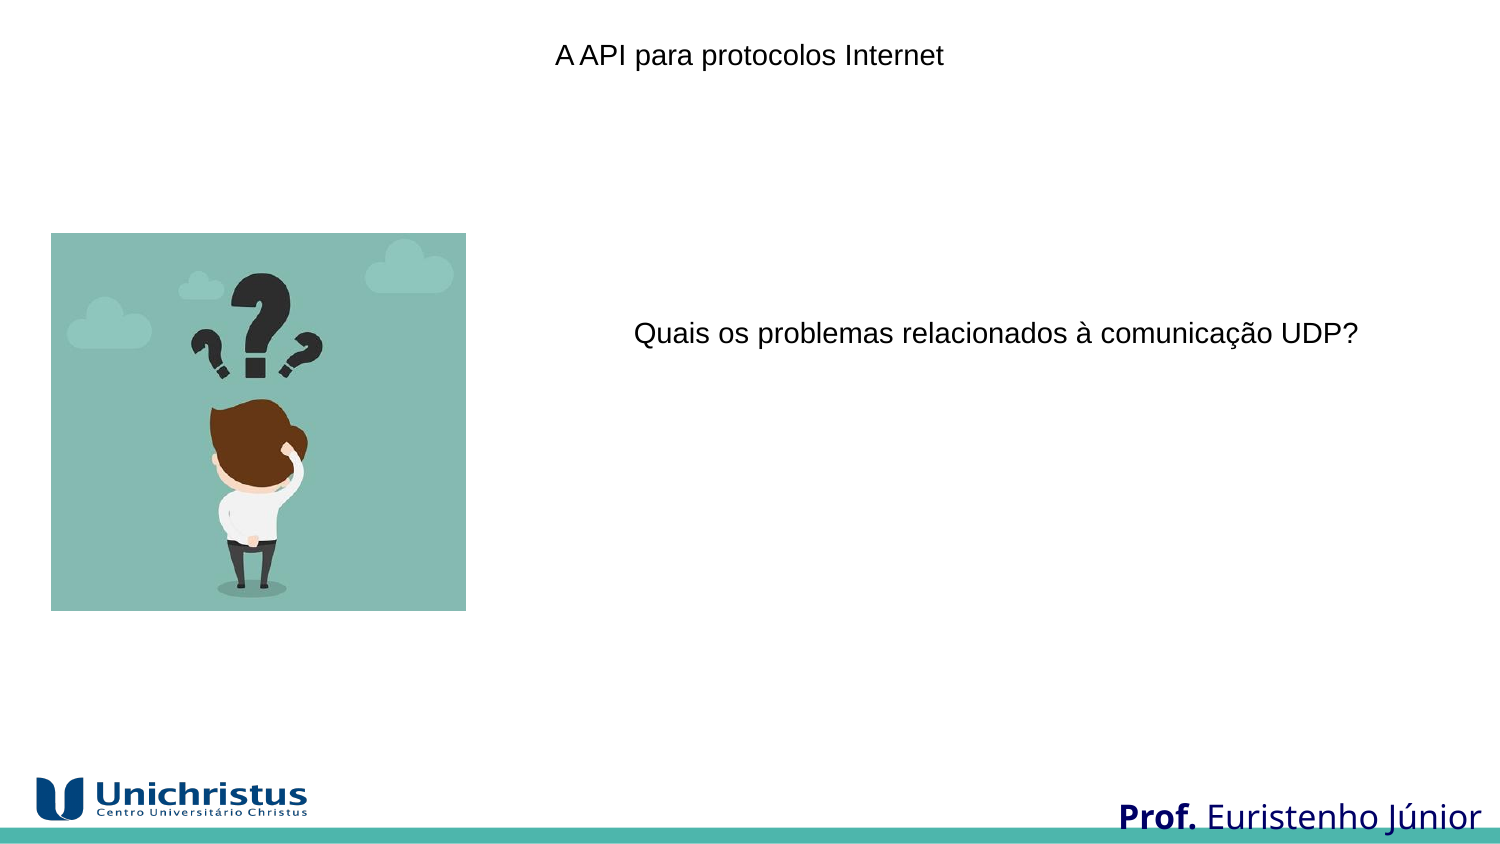

# A API para protocolos Internet
Quais os problemas relacionados à comunicação UDP?